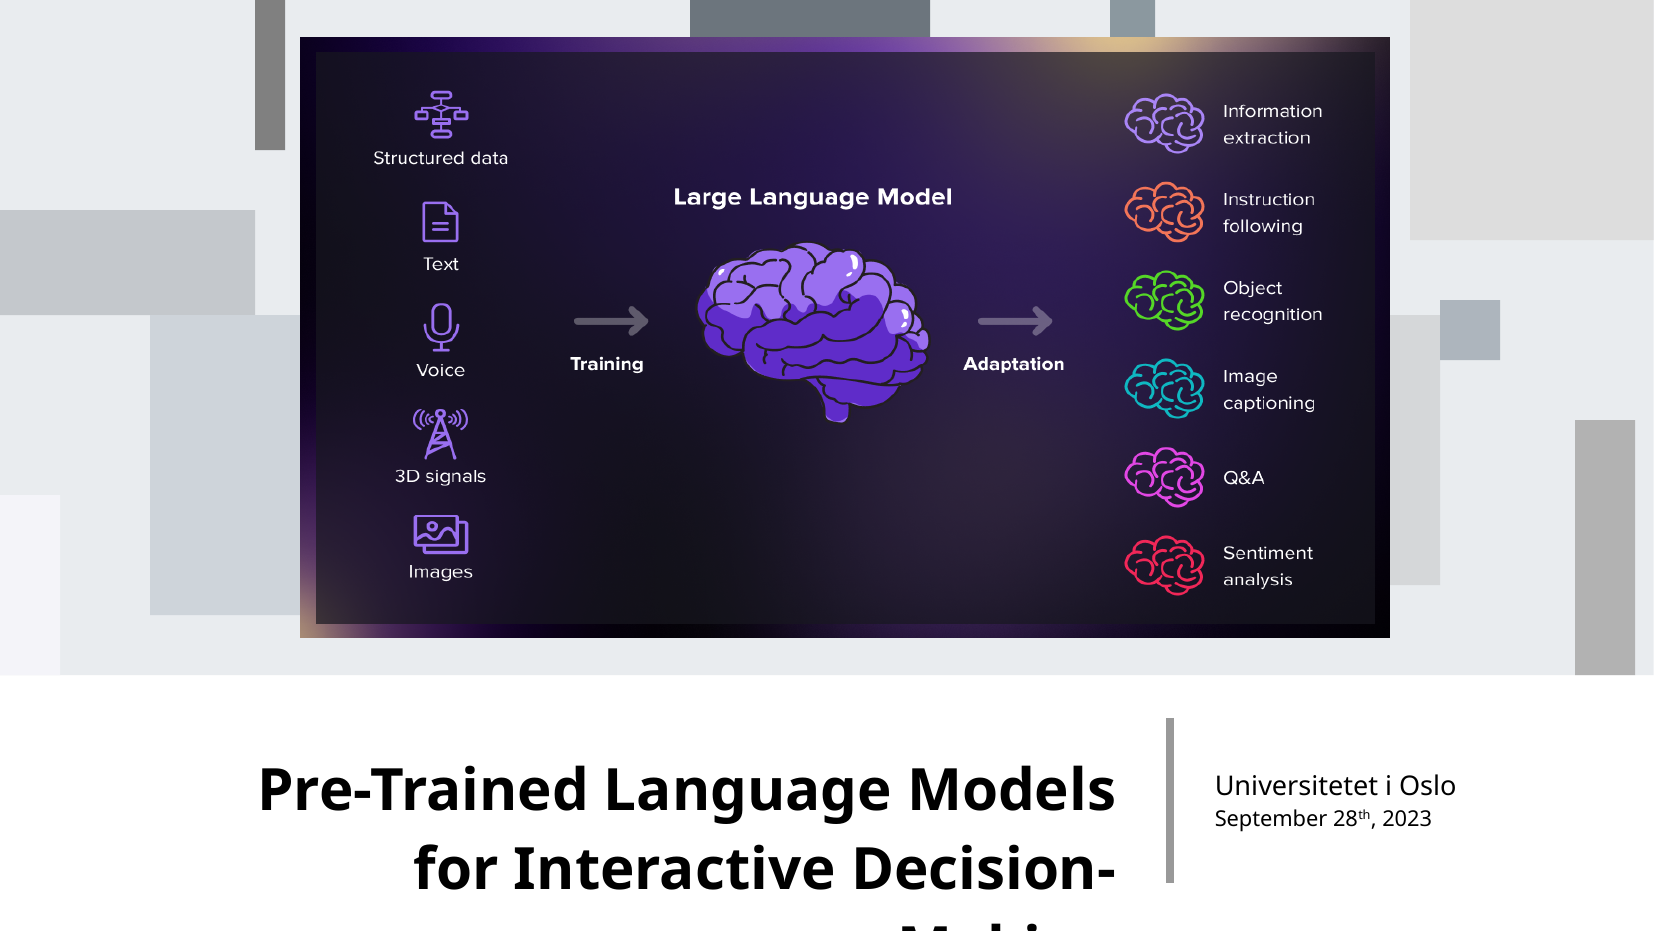

Pre-Trained Language Models for Interactive Decision-Making
Universitetet i Oslo
September 28th, 2023